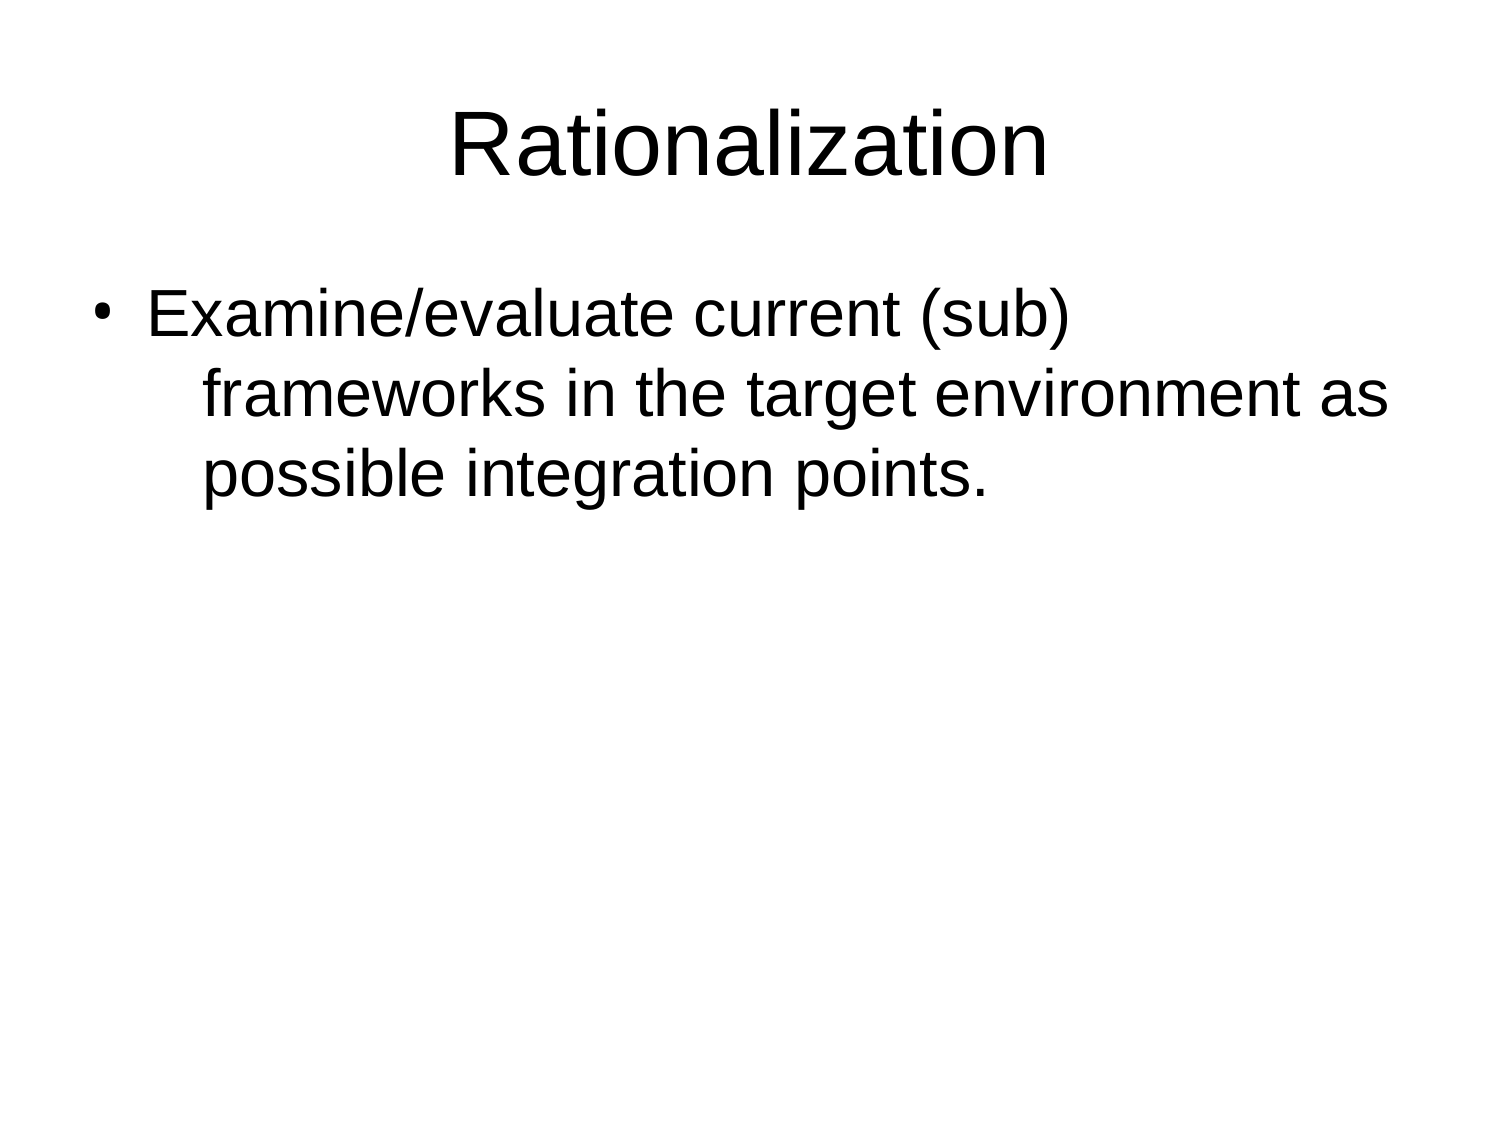

# Rationalization
Examine/evaluate current (sub) frameworks in the target environment as possible integration points.